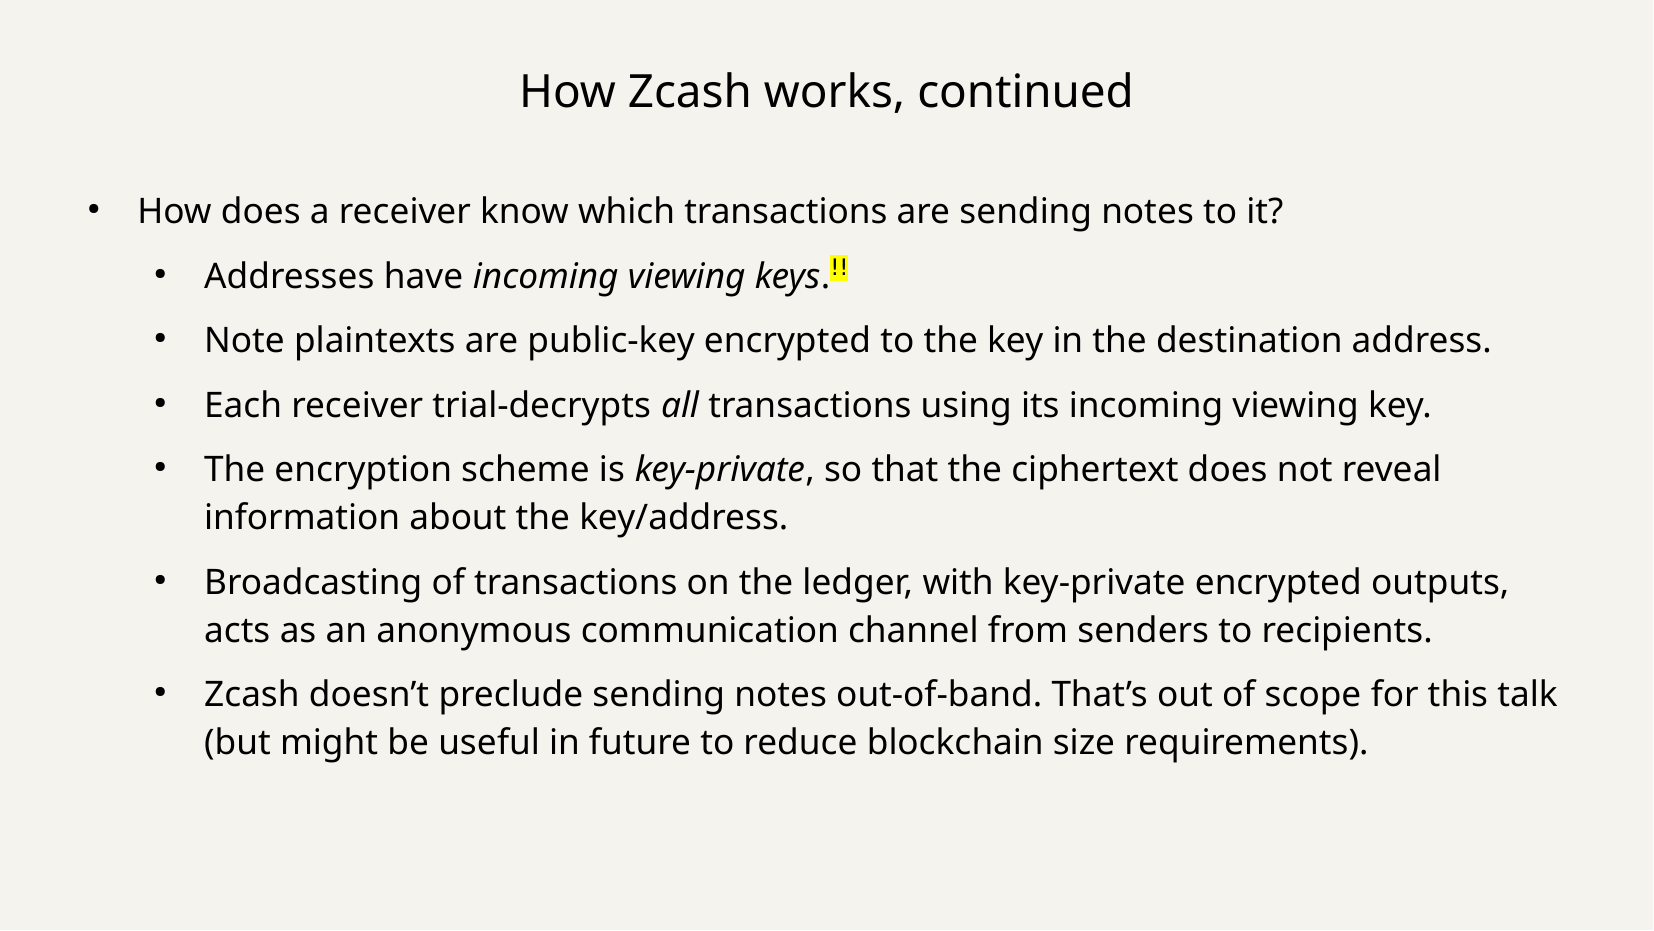

# How Zcash works, continued
How does a receiver know which transactions are sending notes to it?
Addresses have incoming viewing keys.!!
Note plaintexts are public-key encrypted to the key in the destination address.
Each receiver trial-decrypts all transactions using its incoming viewing key.
The encryption scheme is key-private, so that the ciphertext does not reveal information about the key/address.
Broadcasting of transactions on the ledger, with key-private encrypted outputs, acts as an anonymous communication channel from senders to recipients.
Zcash doesn’t preclude sending notes out-of-band. That’s out of scope for this talk (but might be useful in future to reduce blockchain size requirements).